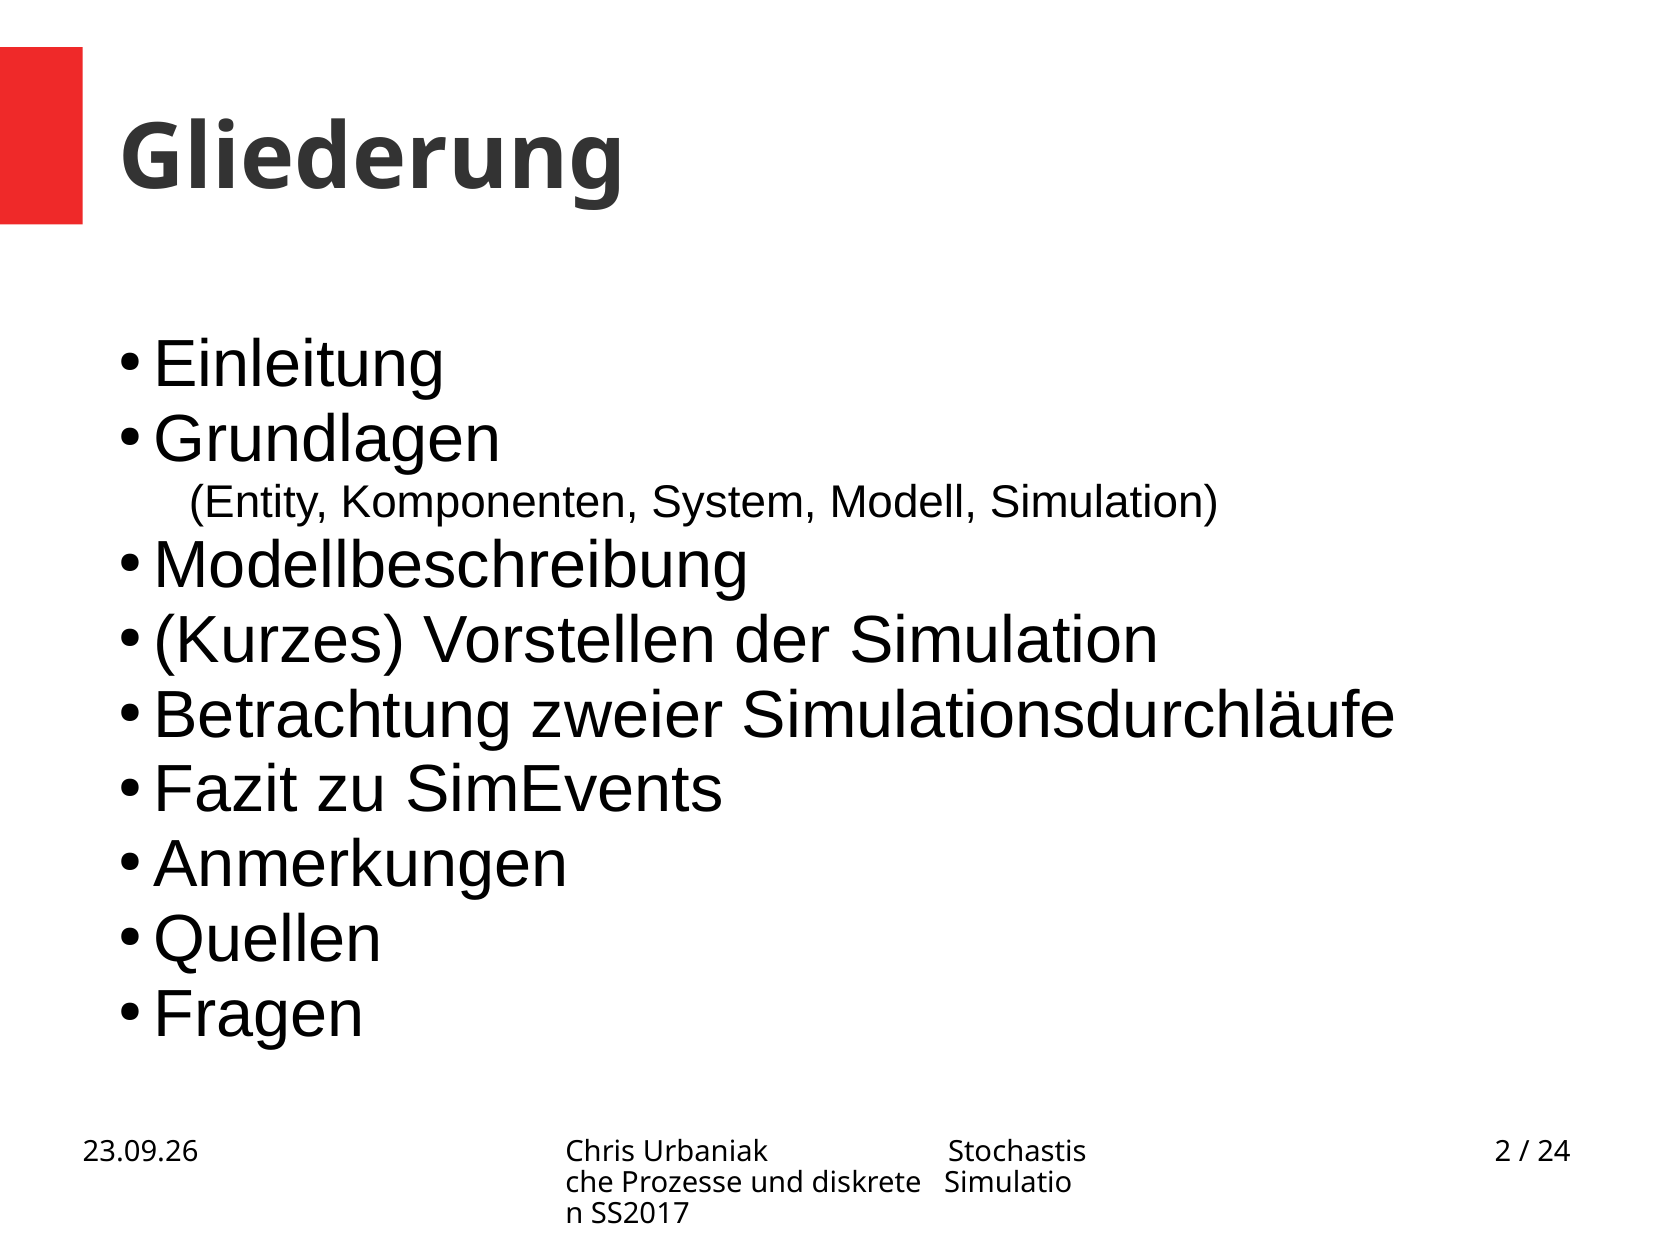

# Gliederung
Einleitung
Grundlagen
(Entity, Komponenten, System, Modell, Simulation)
Modellbeschreibung
(Kurzes) Vorstellen der Simulation
Betrachtung zweier Simulationsdurchläufe
Fazit zu SimEvents
Anmerkungen
Quellen
Fragen
Chris Urbaniak Stochastische Prozesse und diskrete Simulation SS2017
2